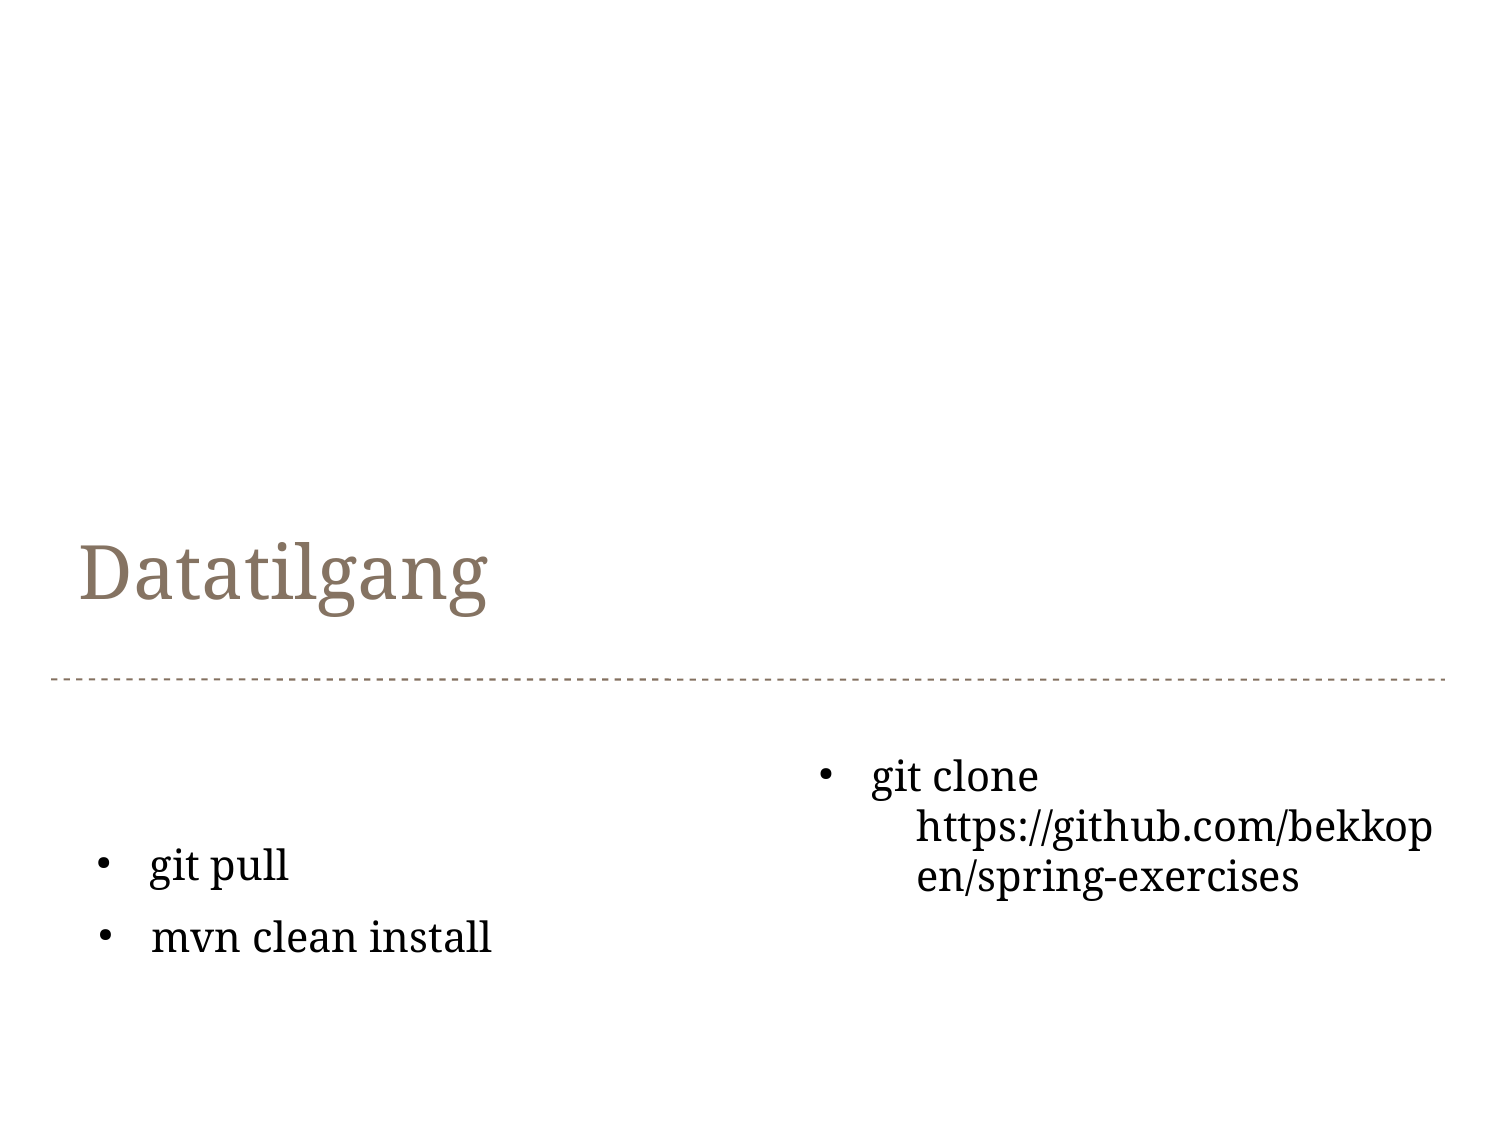

# Datatilgang
git clone https://github.com/bekkopen/spring-exercises
git pull
mvn clean install